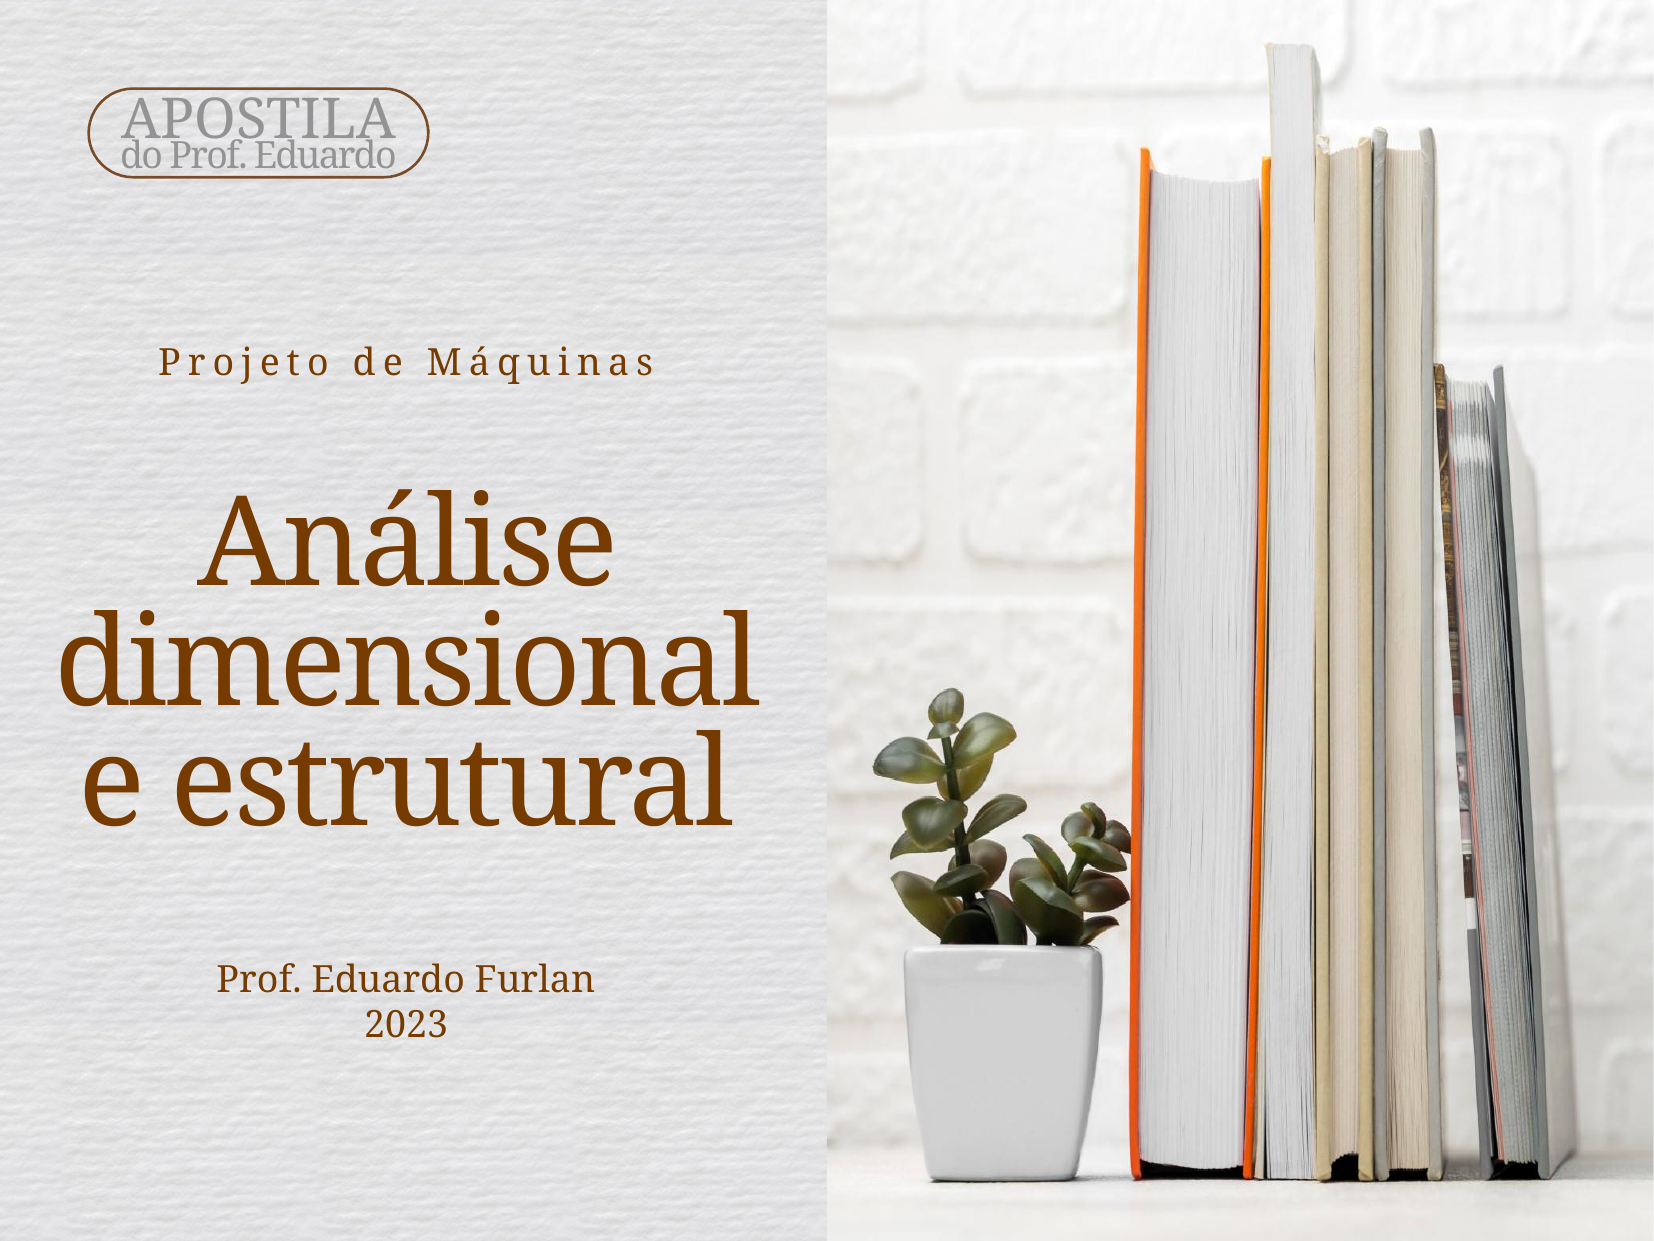

1
APOSTILA
do Prof. Eduardo
Projeto de Máquinas
Análise dimensional e estrutural
Prof. Eduardo Furlan
2023